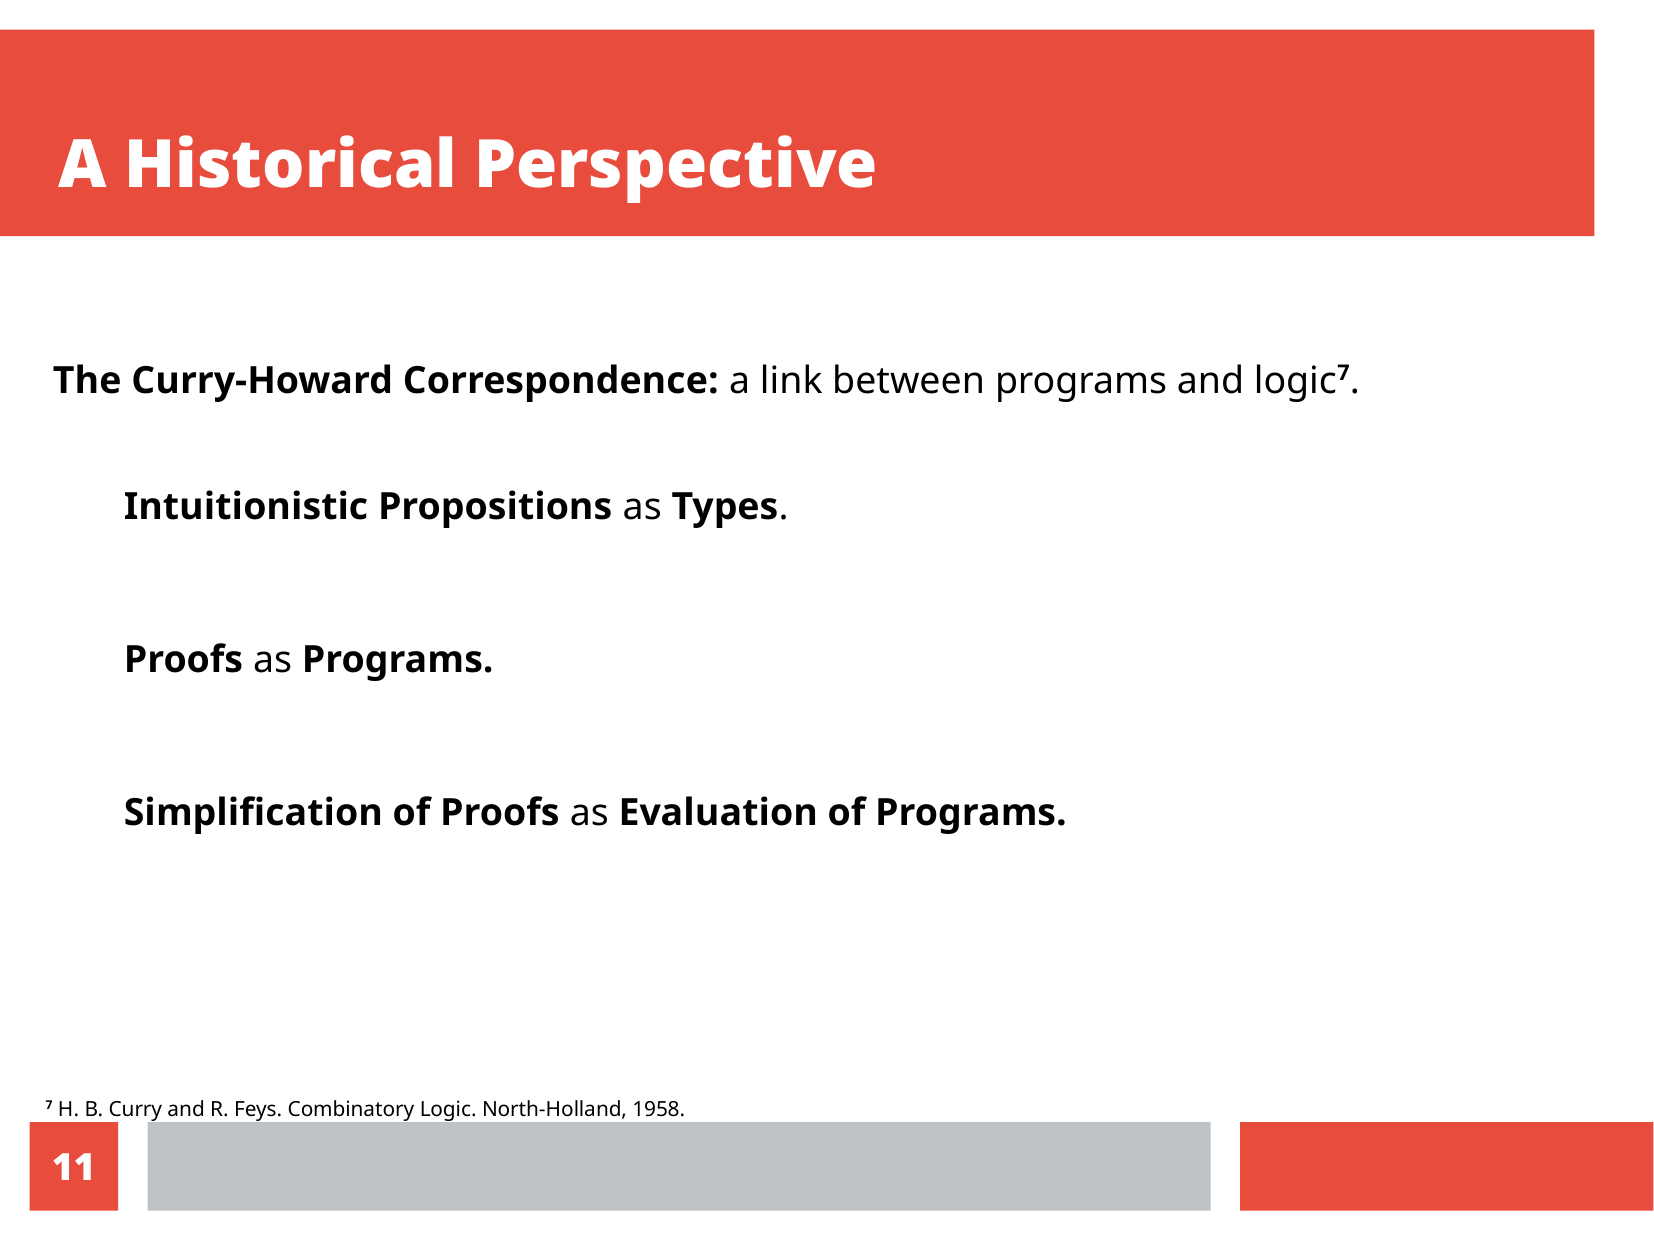

# A Historical Perspective
The Curry-Howard Correspondence: a link between programs and logic7.
Intuitionistic Propositions as Types.
Proofs as Programs.
Simplification of Proofs as Evaluation of Programs.
7 H. B. Curry and R. Feys. Combinatory Logic. North-Holland, 1958.
11